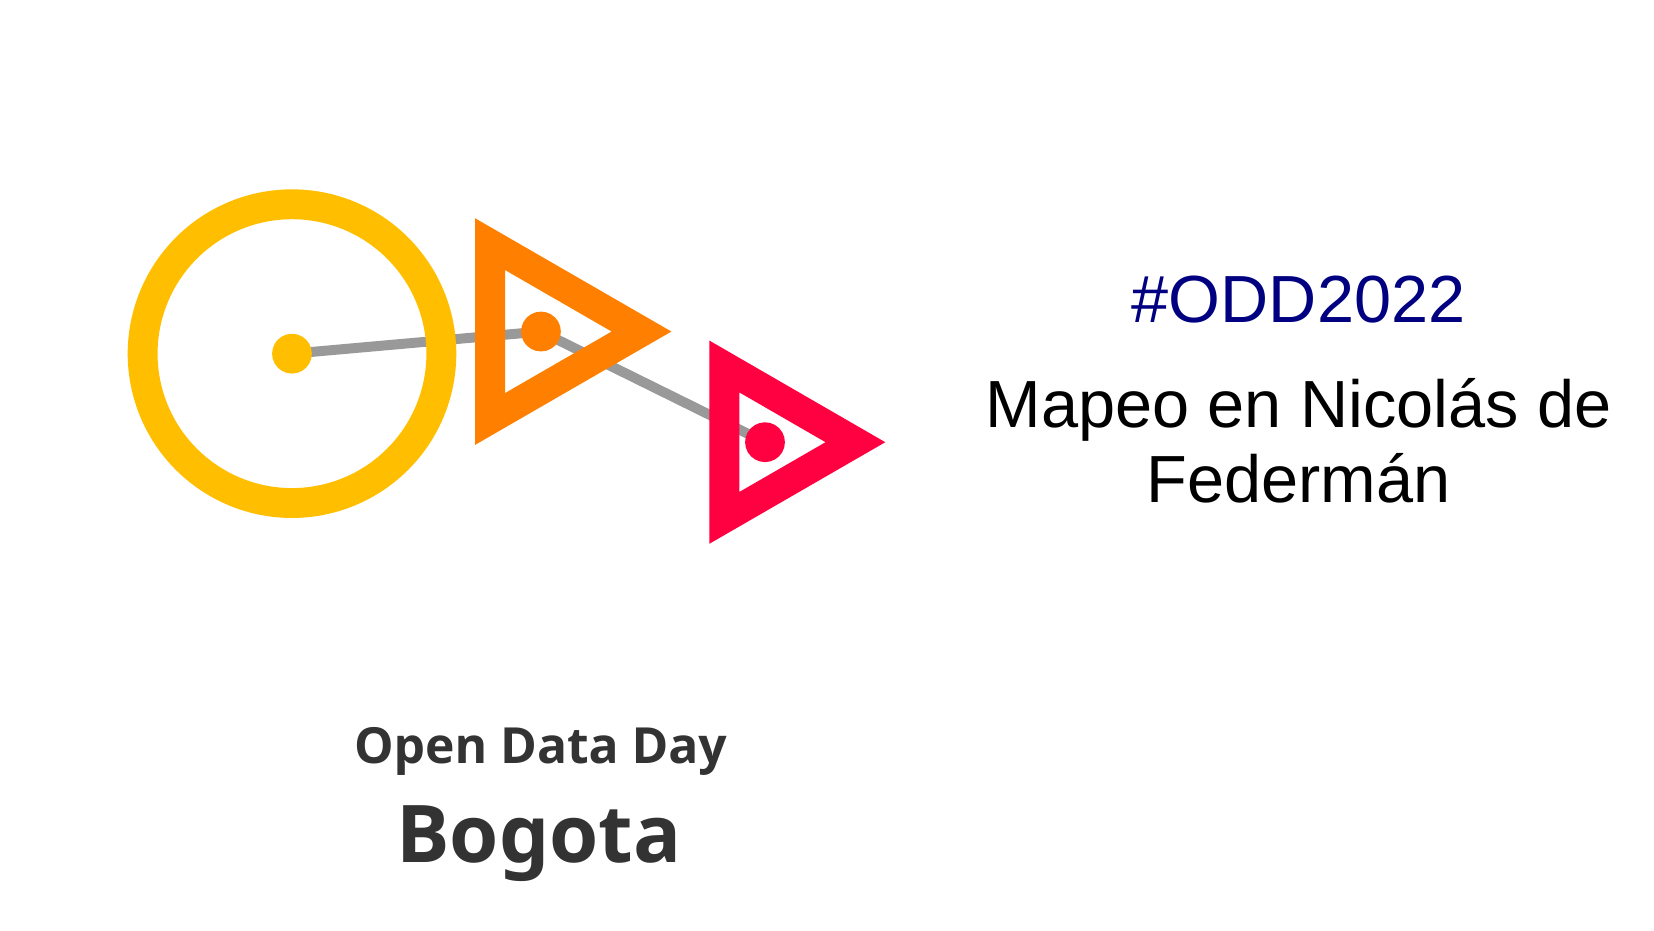

# #ODD2022
Mapeo en Nicolás de Federmán